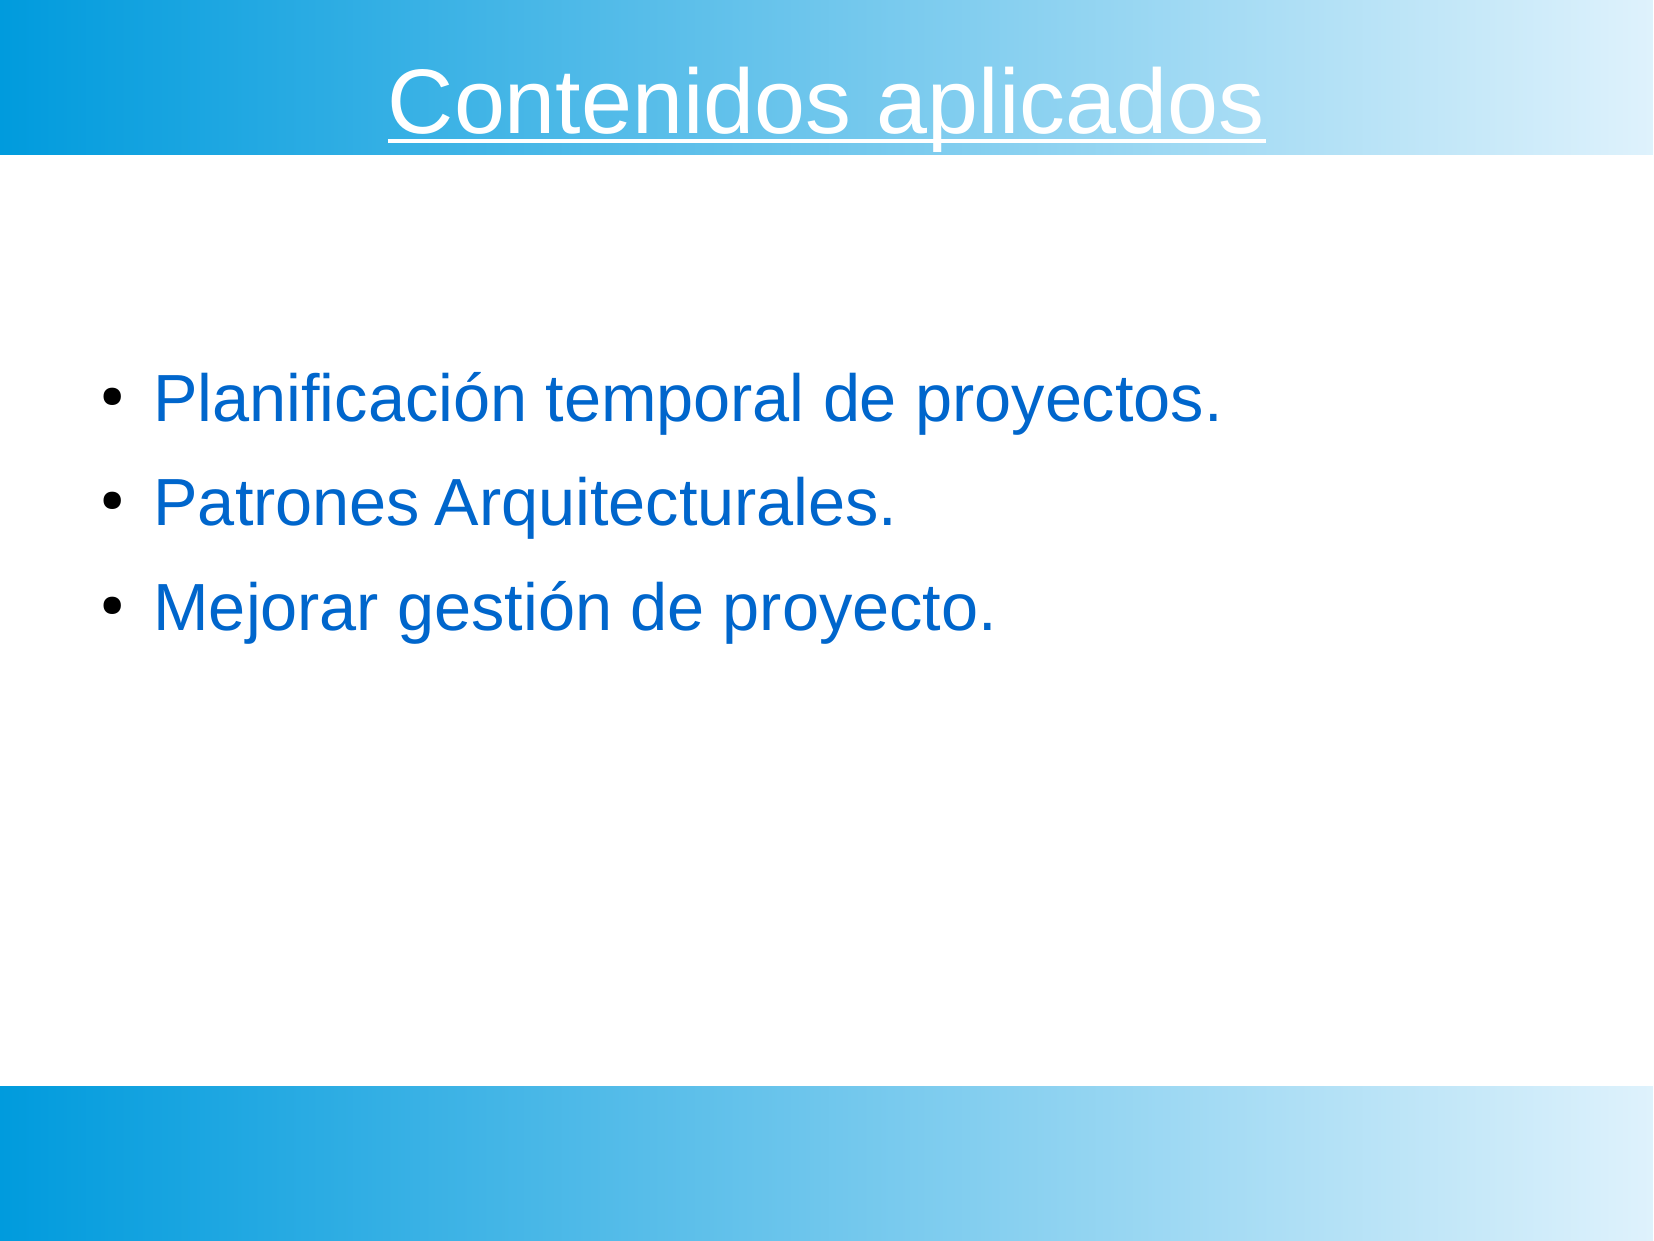

# Contenidos aplicados
Planificación temporal de proyectos.
Patrones Arquitecturales.
Mejorar gestión de proyecto.